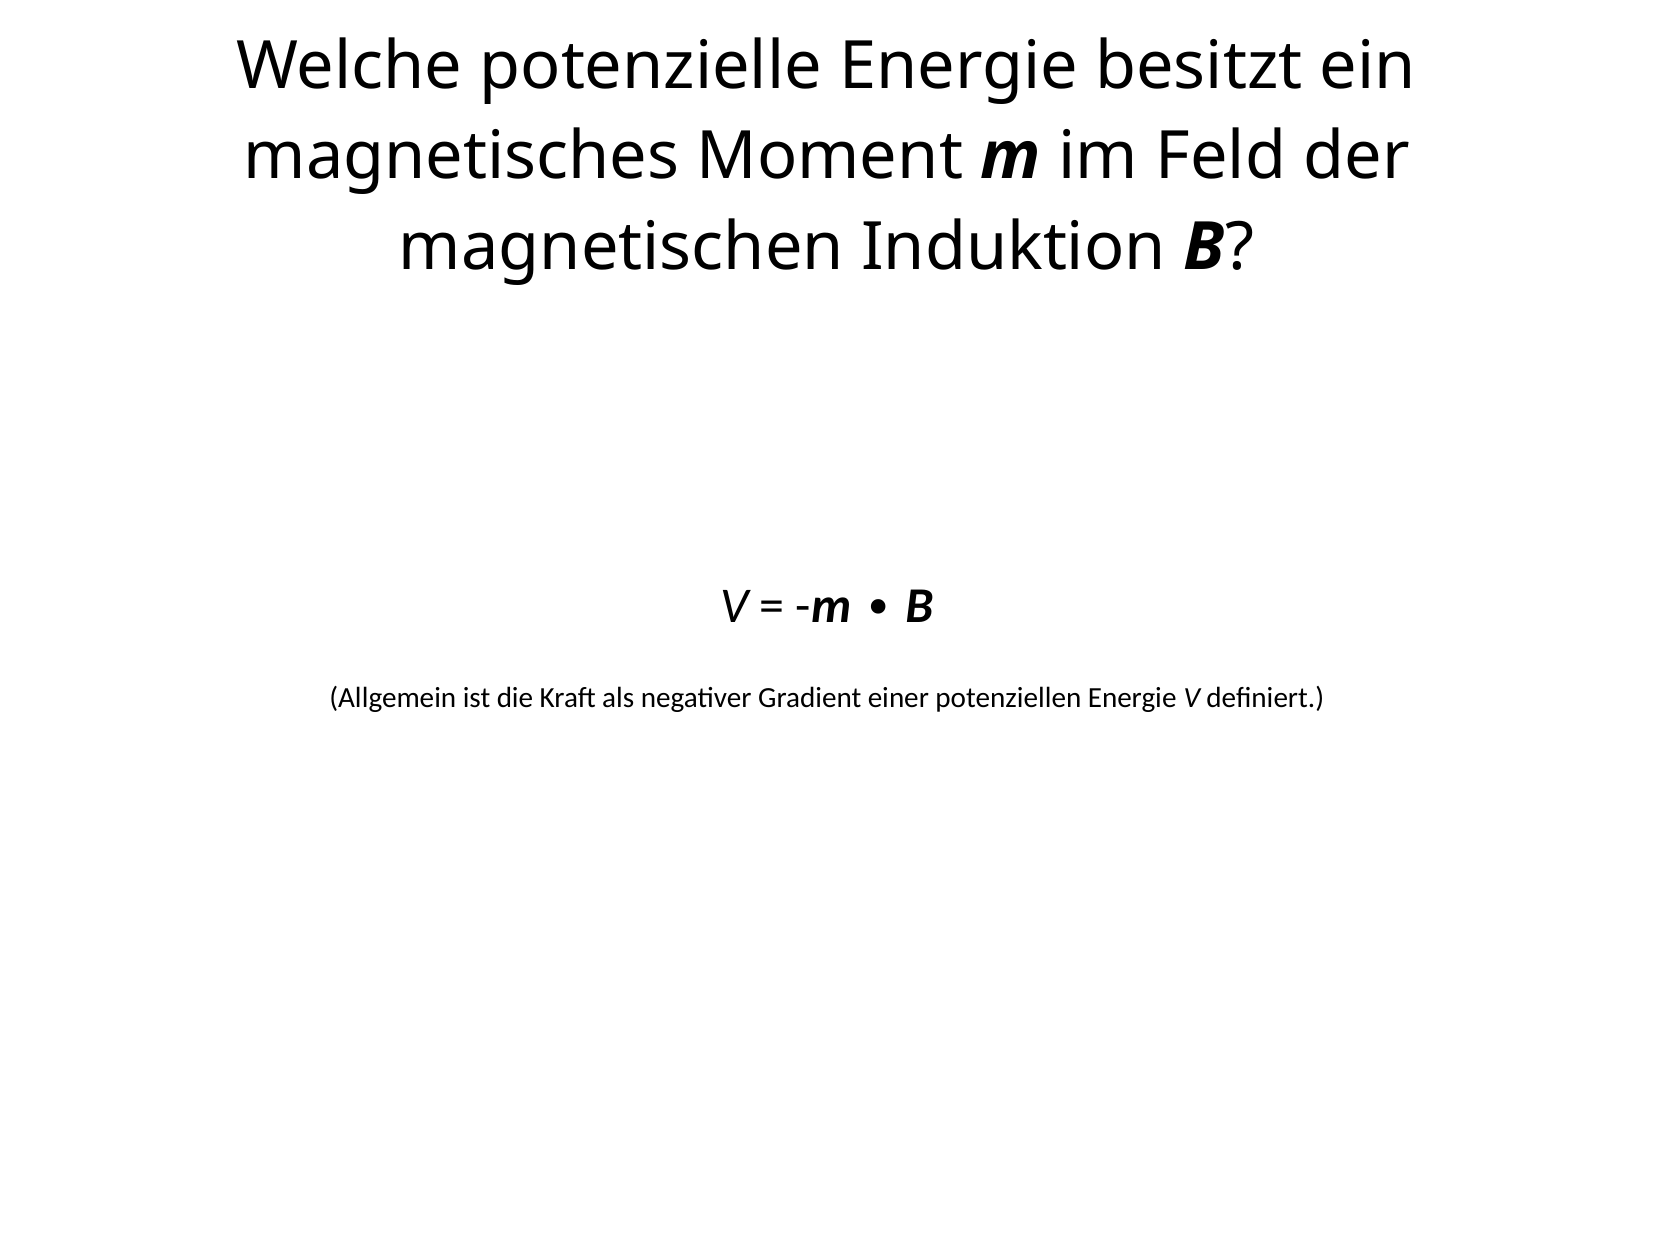

# Welche potenzielle Energie besitzt ein magnetisches Moment m im Feld der magnetischen Induktion B?
V = -m ∙ B
(Allgemein ist die Kraft als negativer Gradient einer potenziellen Energie V definiert.)